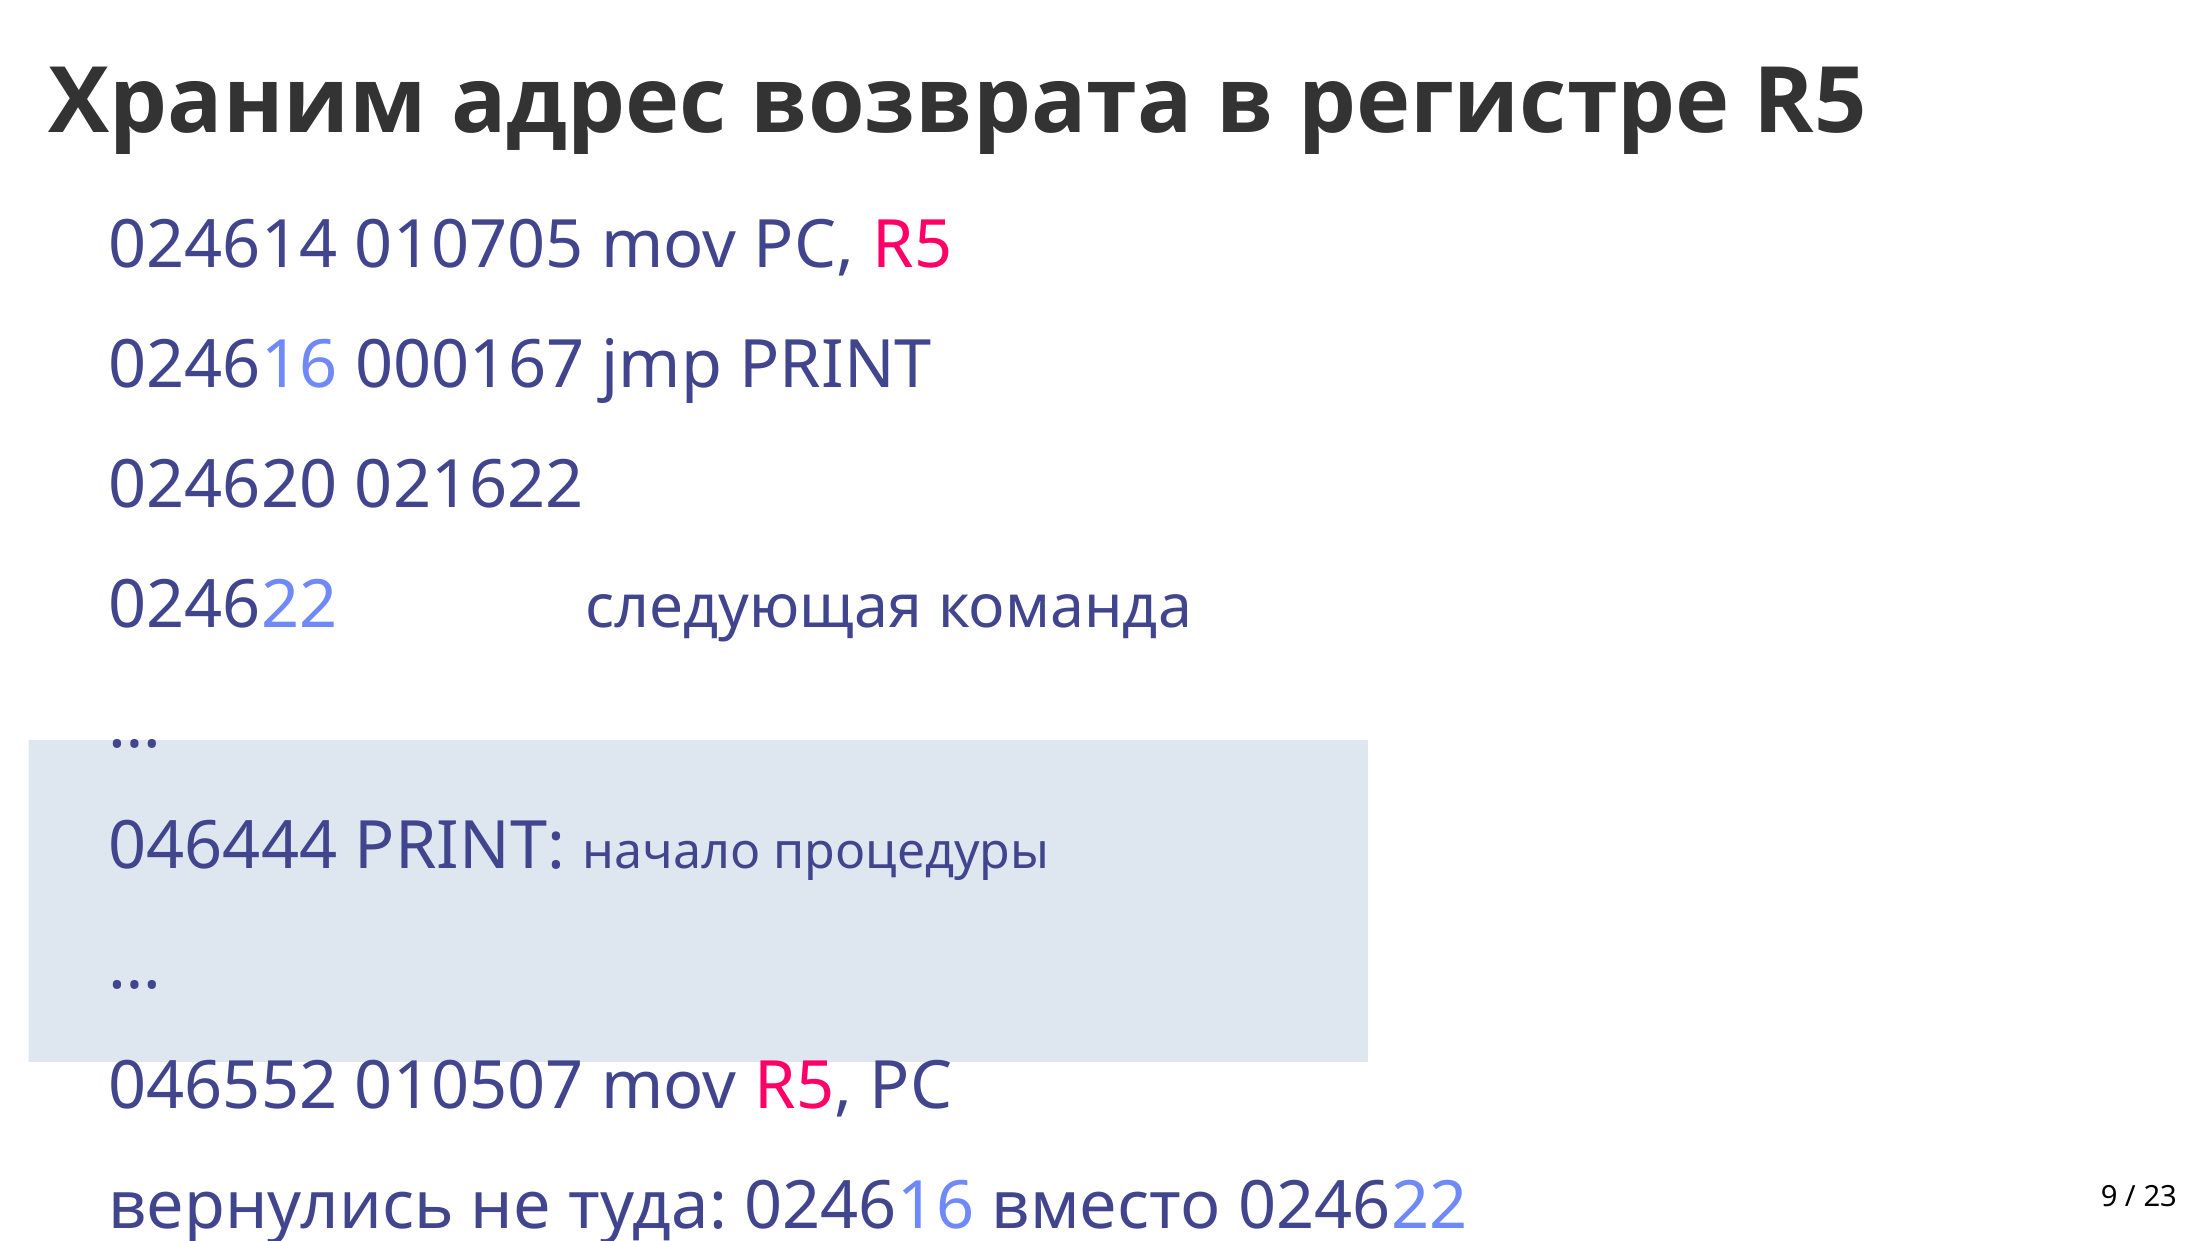

# Храним адрес возврата в регистре R5
024614 010705 mov PC, R5
024616 000167 jmp PRINT
024620 021622
024622 			 следующая команда
…
046444 PRINT: начало процедуры
…
046552 010507 mov R5, PC
вернулись не туда: 024616 вместо 024622
9